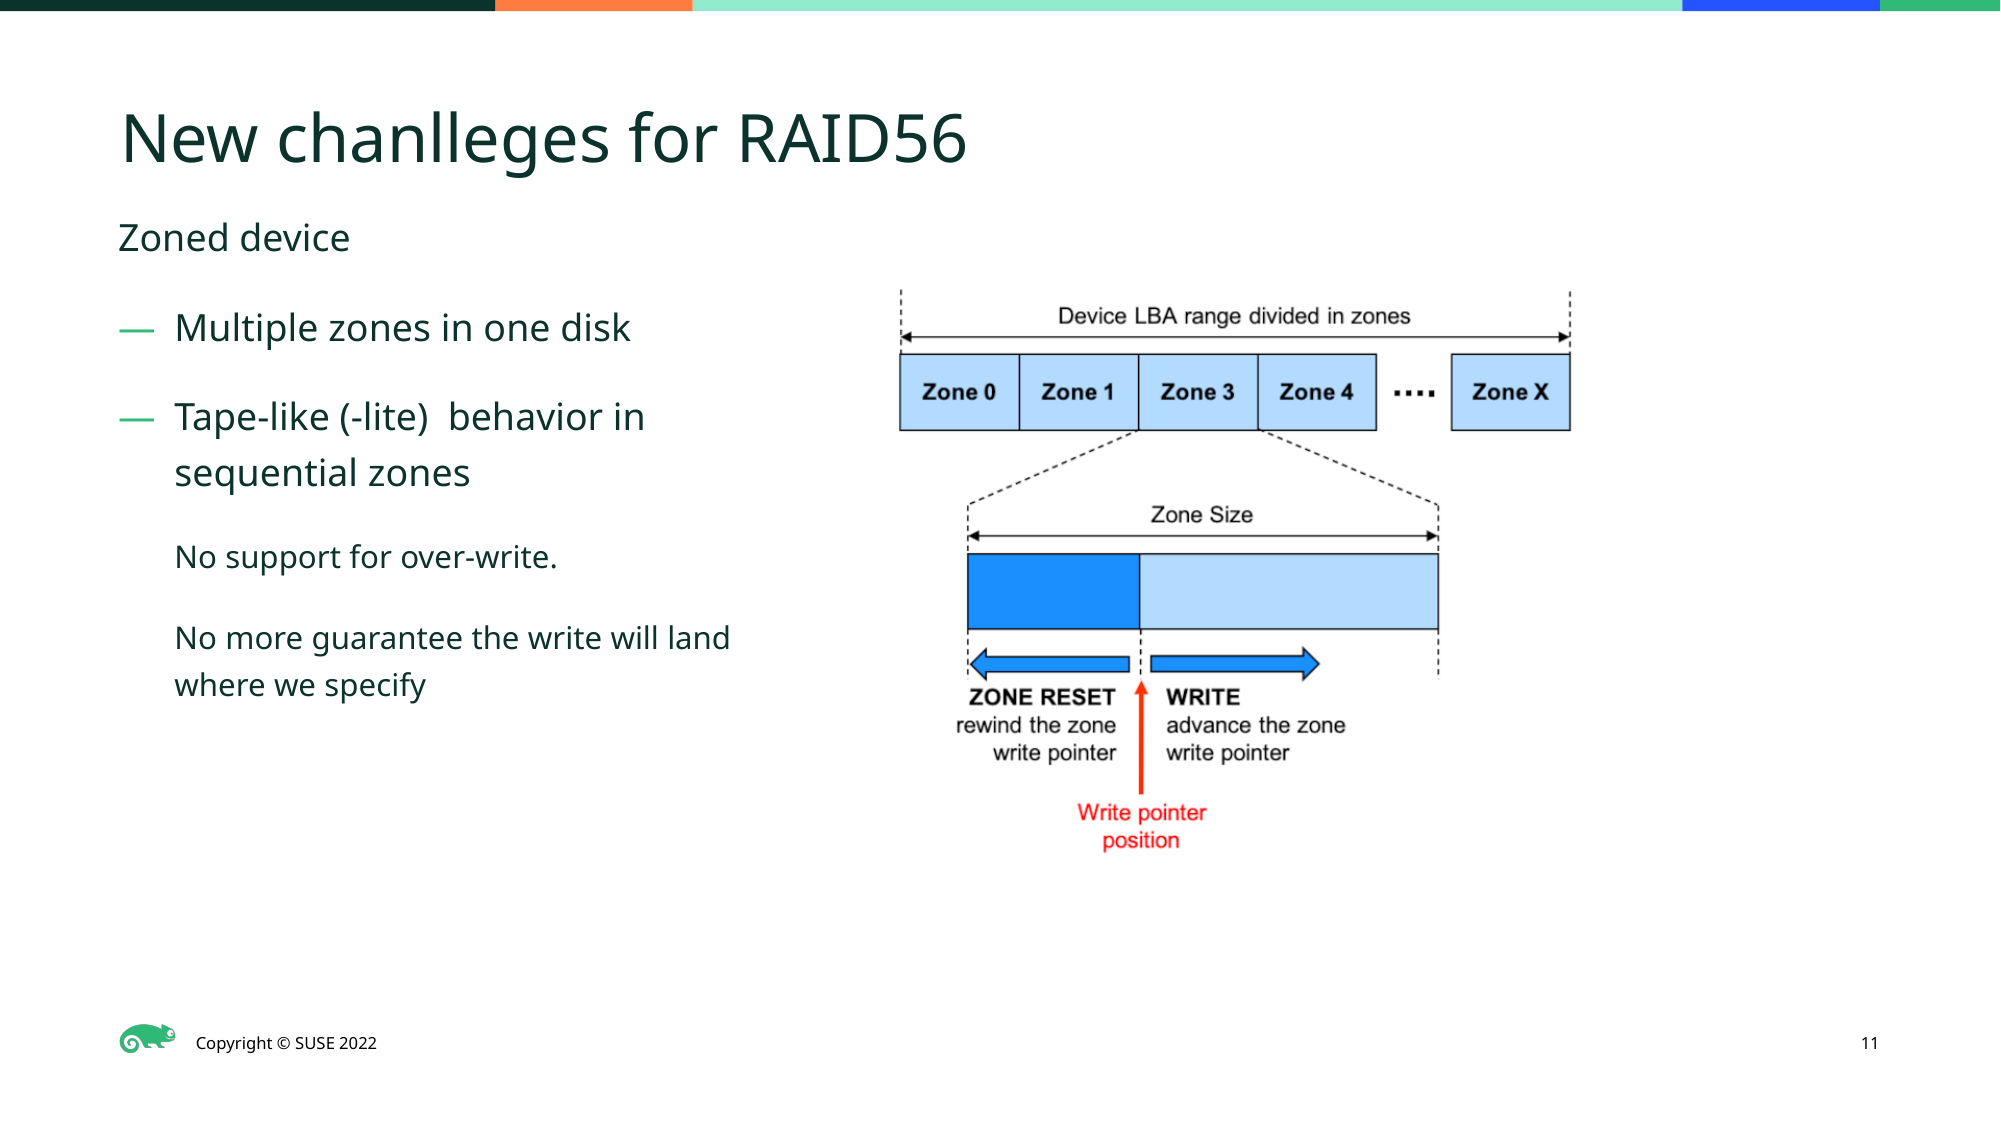

# New chanlleges for RAID56
Zoned device
Multiple zones in one disk
Tape-like (-lite) behavior in sequential zones
No support for over-write.
No more guarantee the write will land where we specify
11